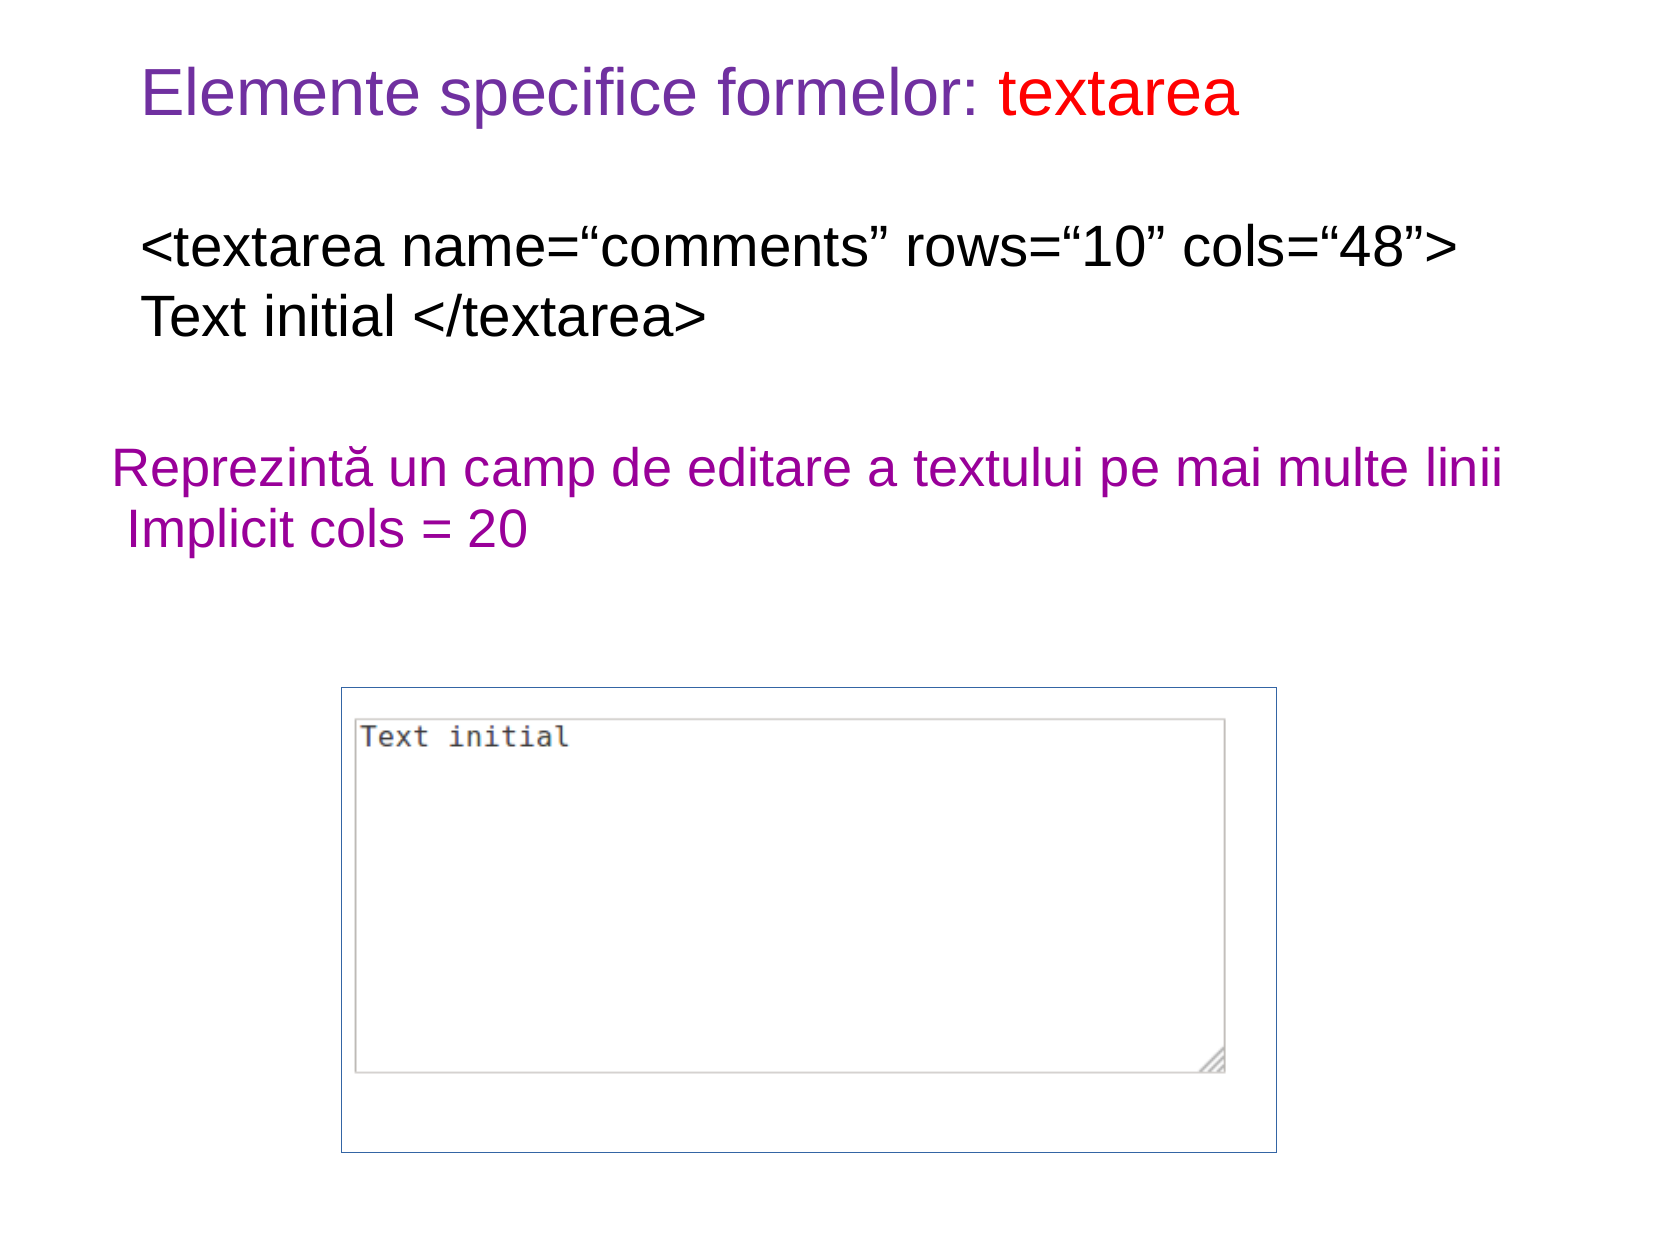

Elemente specifice formelor: textarea
<textarea name=“comments” rows=“10” cols=“48”>
Text initial </textarea>
 Reprezintă un camp de editare a textului pe mai multe linii
 Implicit cols = 20